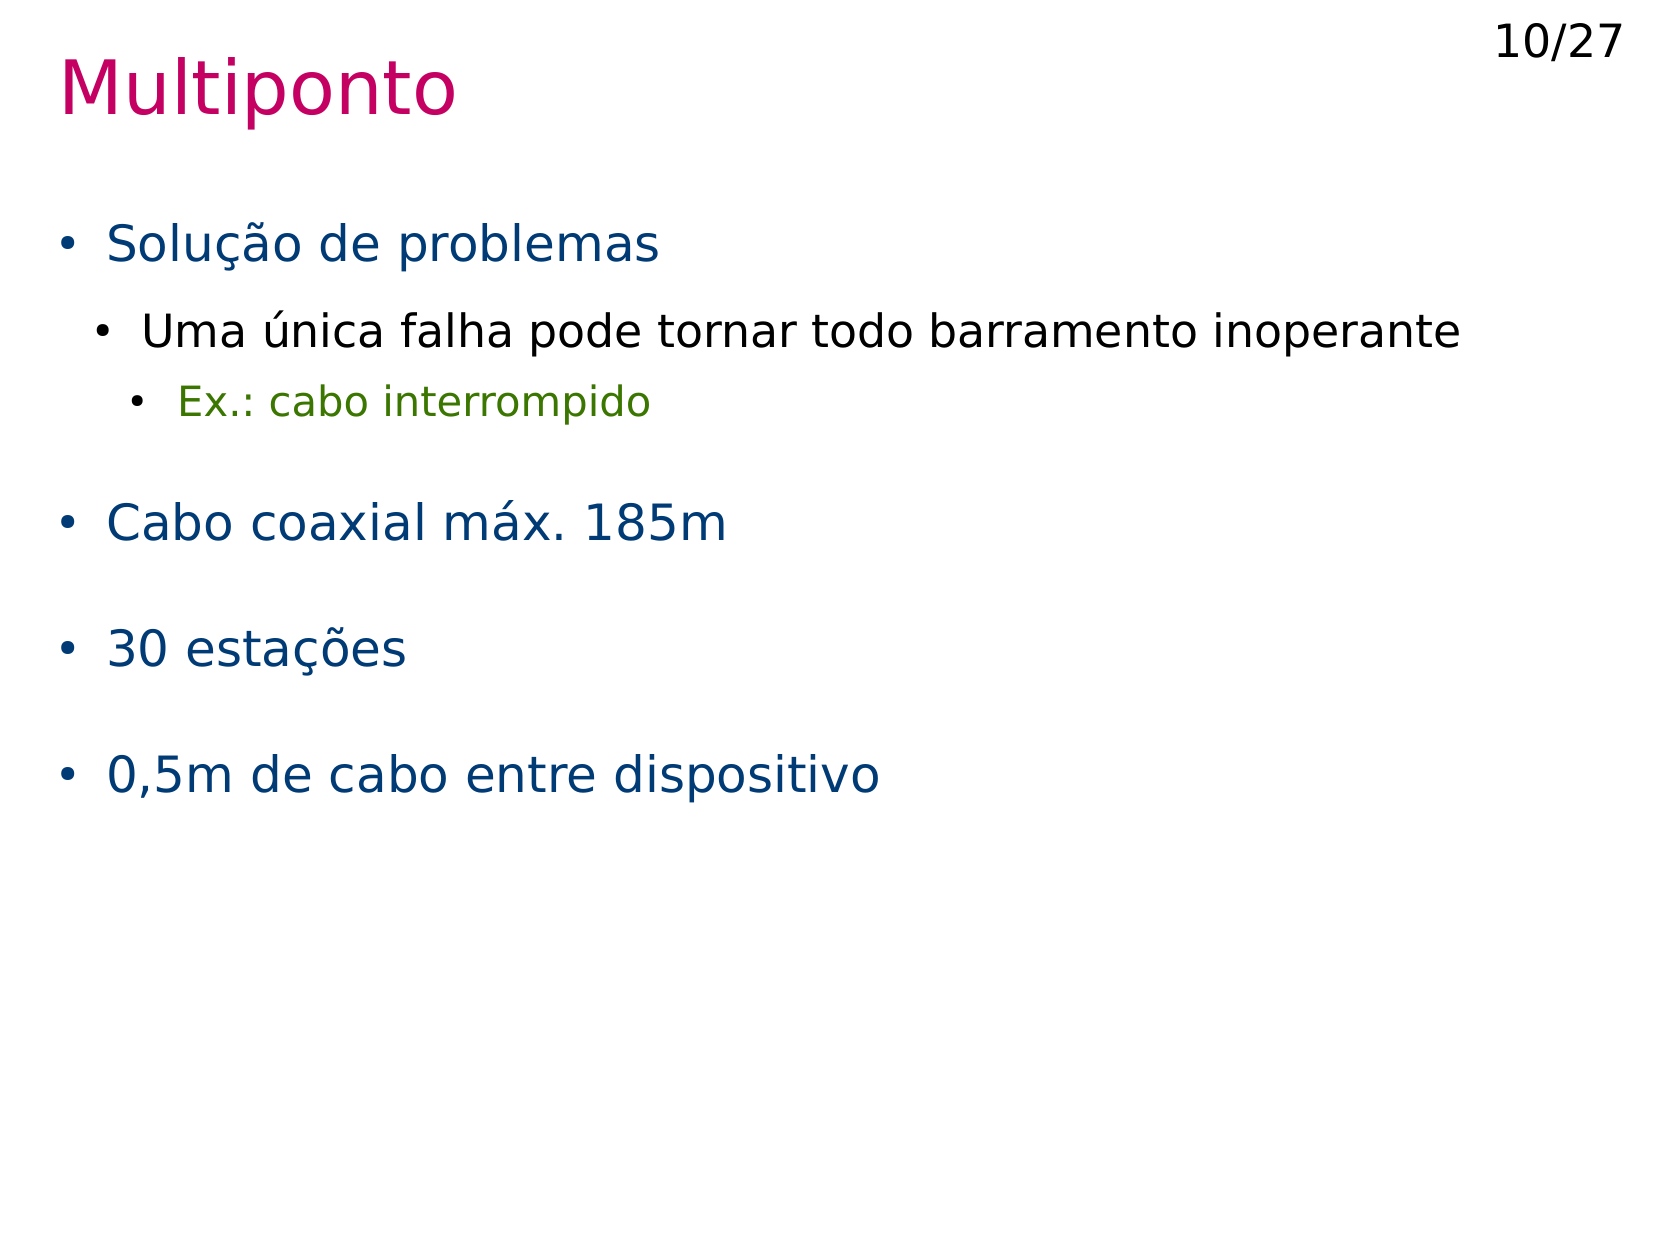

10
# Multiponto
Solução de problemas
Uma única falha pode tornar todo barramento inoperante
Ex.: cabo interrompido
Cabo coaxial máx. 185m
30 estações
0,5m de cabo entre dispositivo